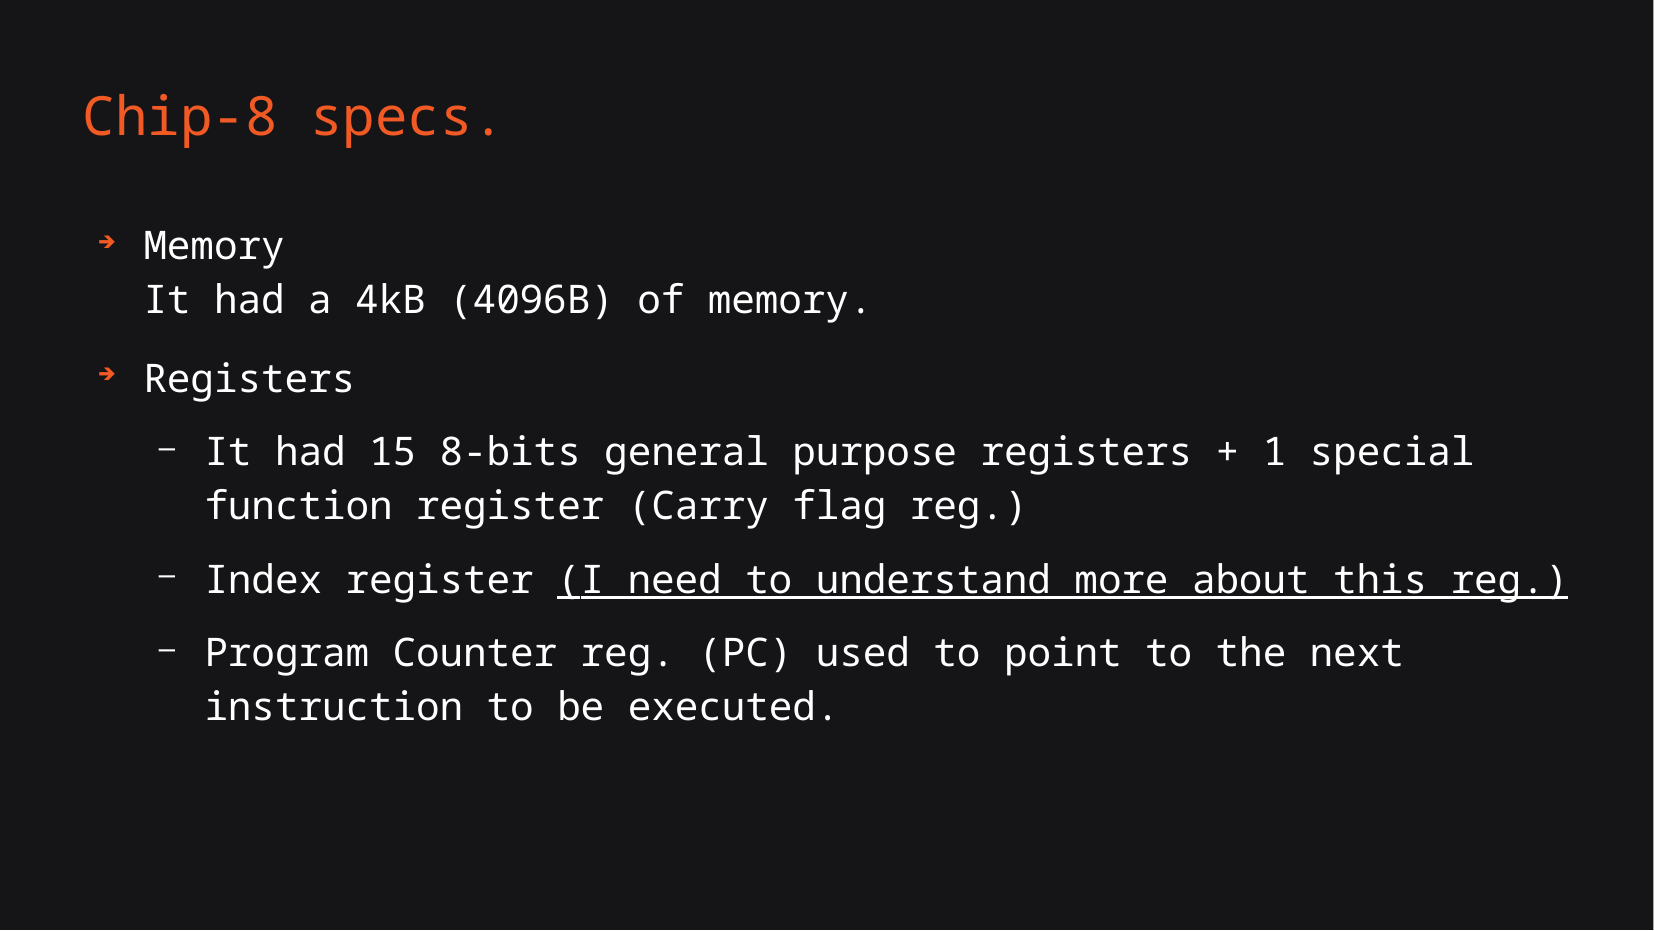

# Chip-8 specs.
Memory
It had a 4kB (4096B) of memory.
Registers
It had 15 8-bits general purpose registers + 1 special function register (Carry flag reg.)
Index register (I need to understand more about this reg.)
Program Counter reg. (PC) used to point to the next instruction to be executed.